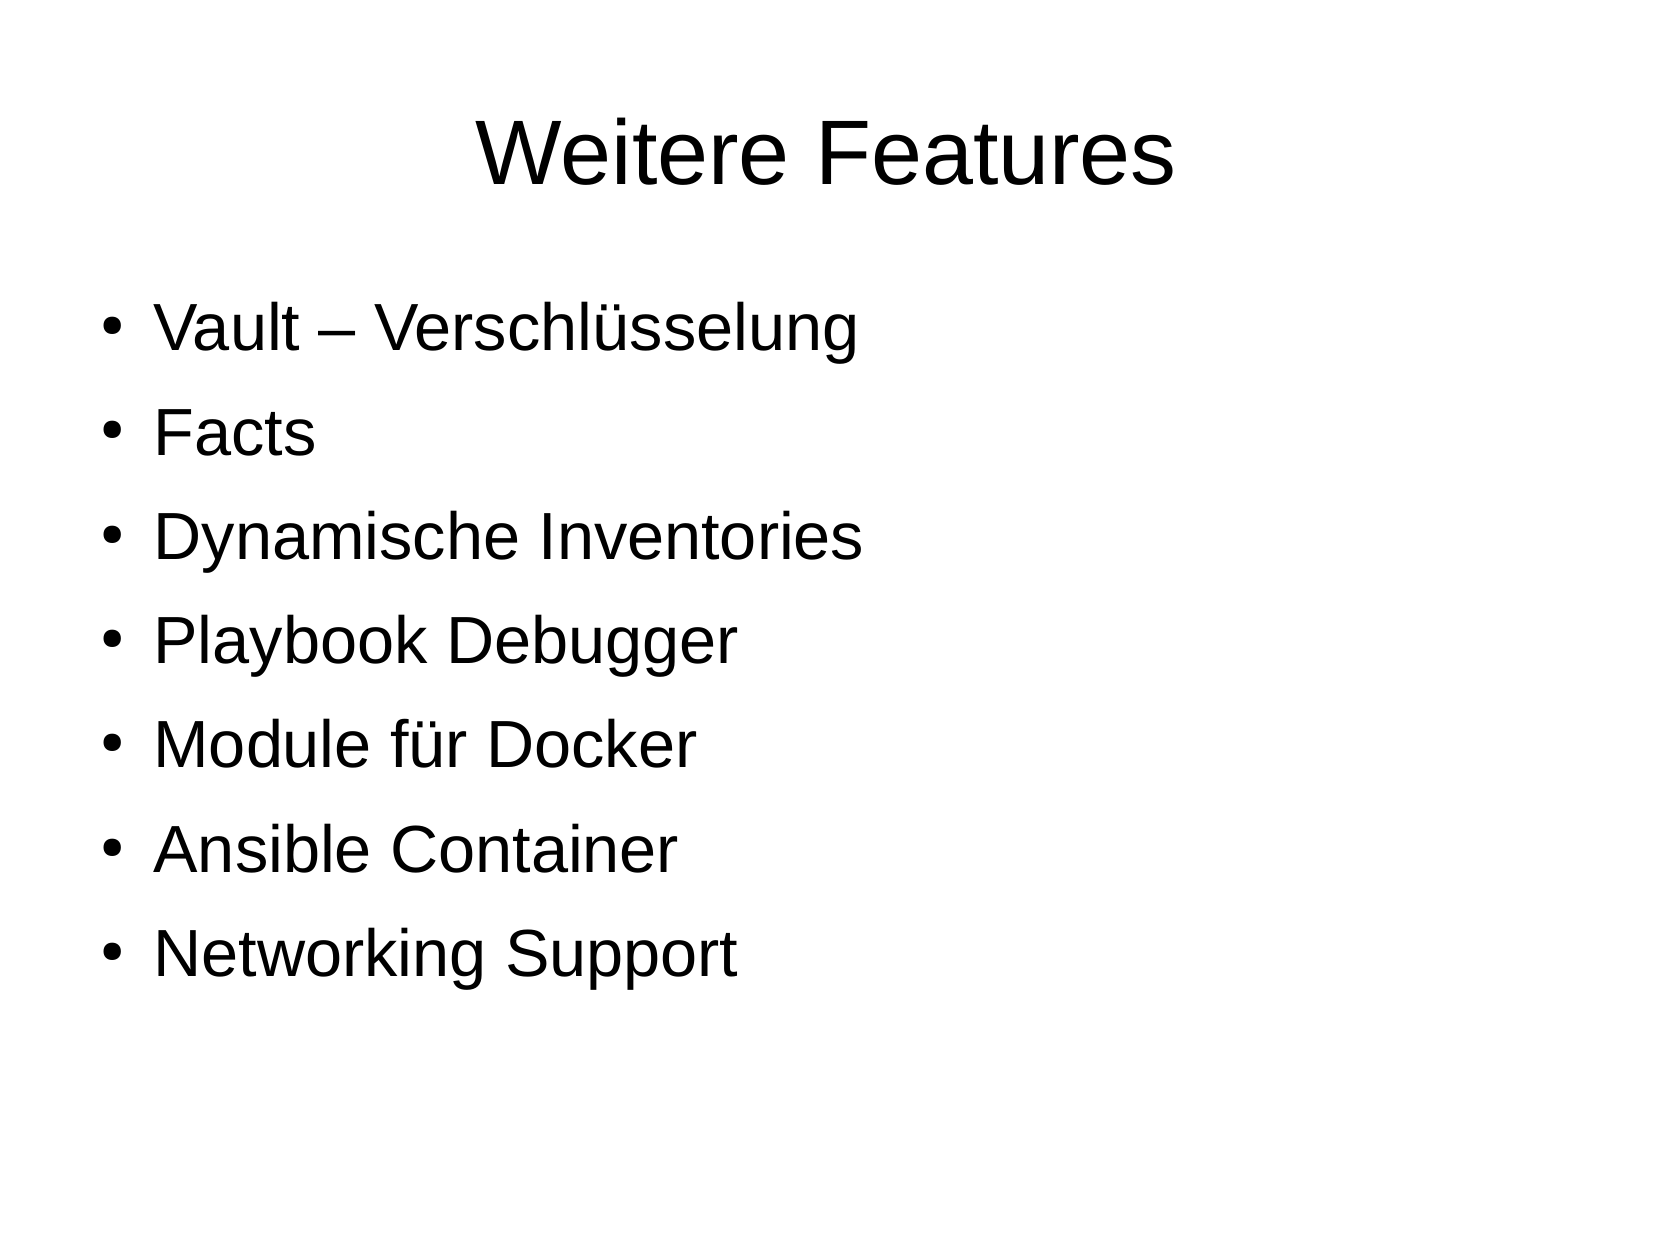

# Weitere Features
Vault – Verschlüsselung
Facts
Dynamische Inventories
Playbook Debugger
Module für Docker
Ansible Container
Networking Support